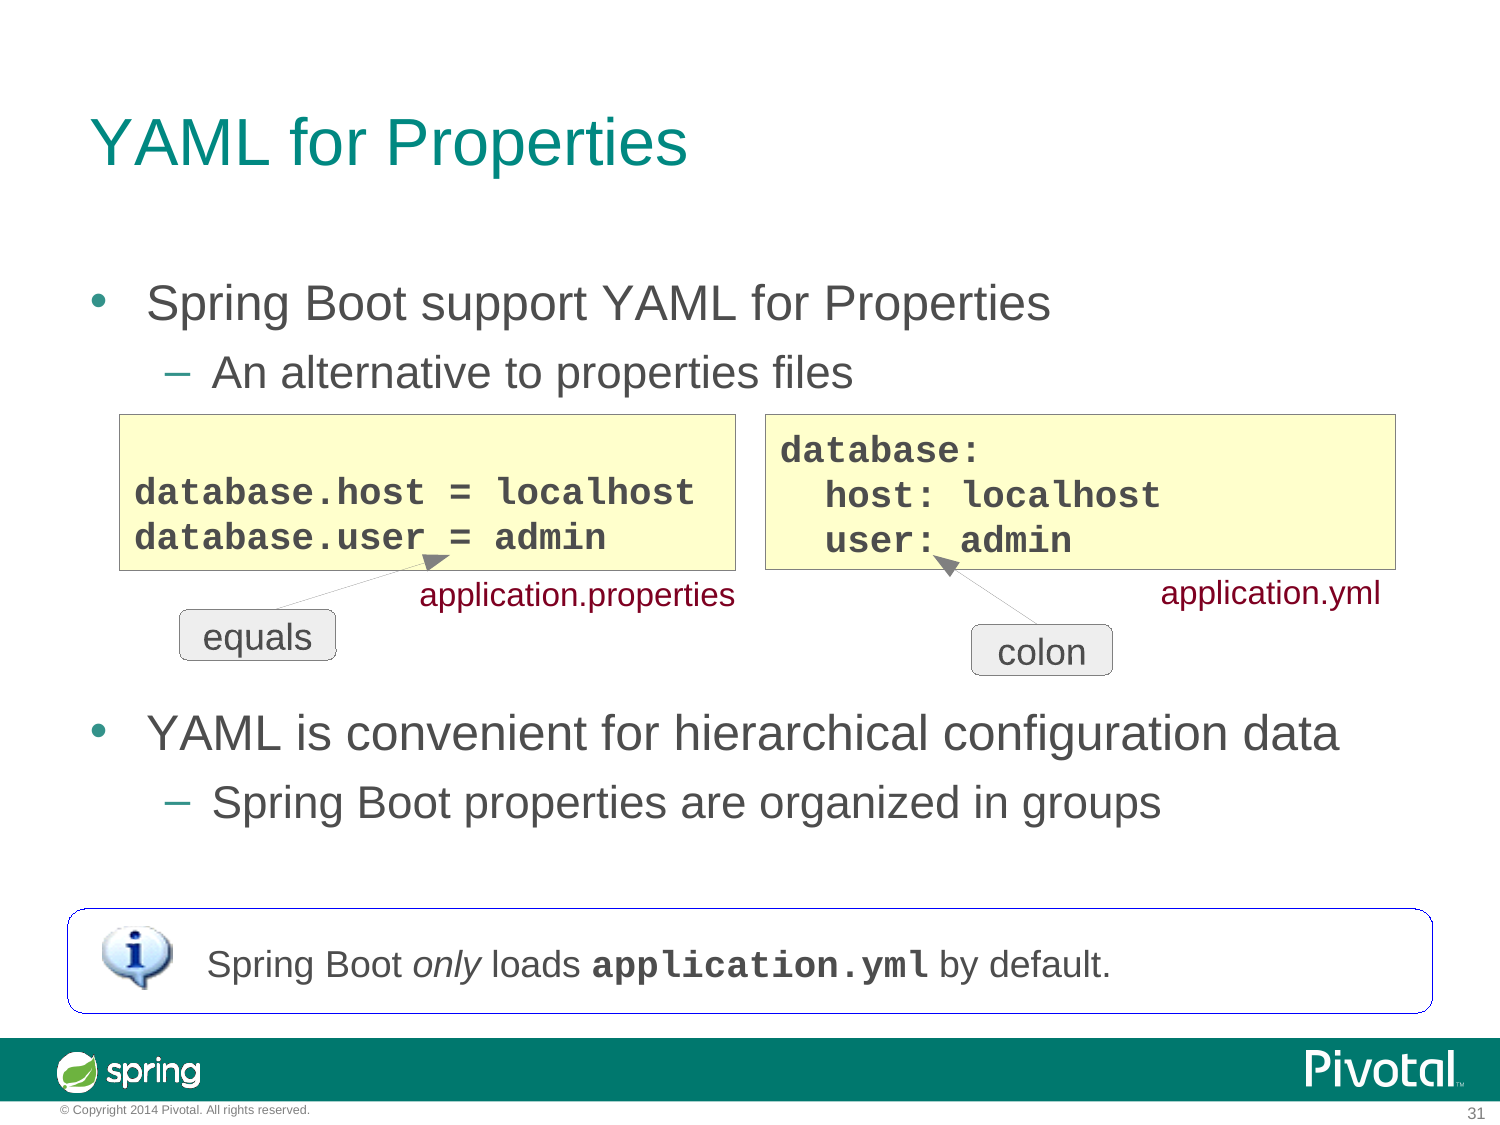

# YAML for Properties
Spring Boot support YAML for Properties
An alternative to properties files
YAML is convenient for hierarchical configuration data
Spring Boot properties are organized in groups
database:
 host: localhost
 user: admin
database.host = localhost
database.user = admin
application.properties
application.yml
equals
colon
Spring Boot only loads application.yml by default.